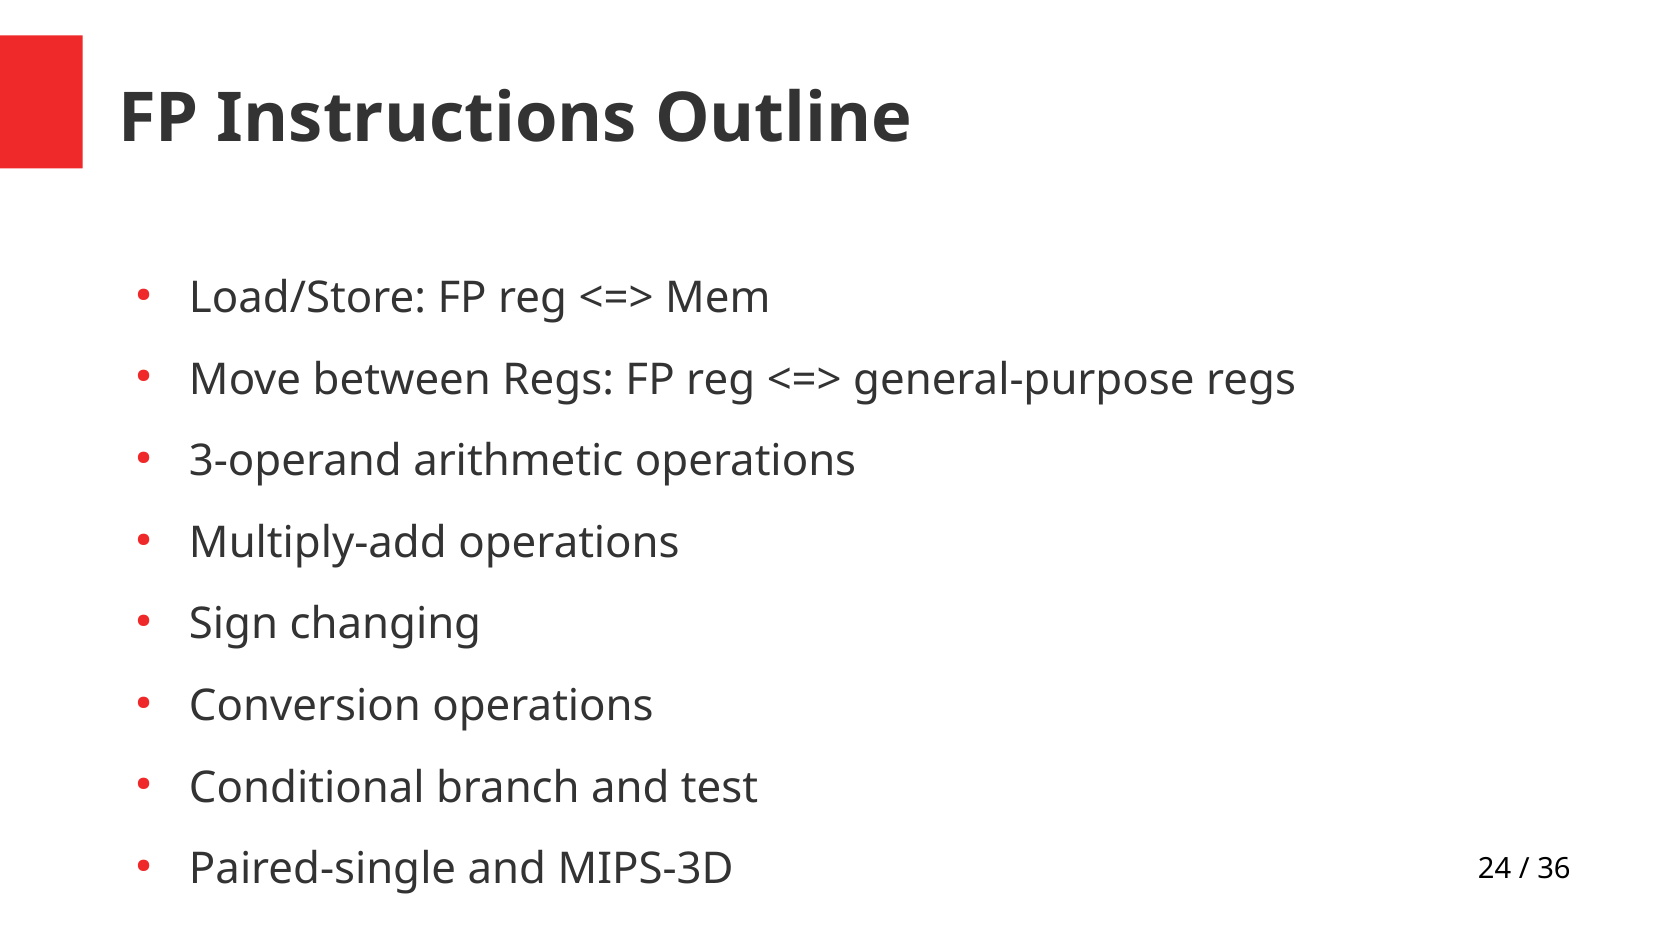

# FP Instructions Outline
Load/Store: FP reg <=> Mem
Move between Regs: FP reg <=> general-purpose regs
3-operand arithmetic operations
Multiply-add operations
Sign changing
Conversion operations
Conditional branch and test
Paired-single and MIPS-3D
24